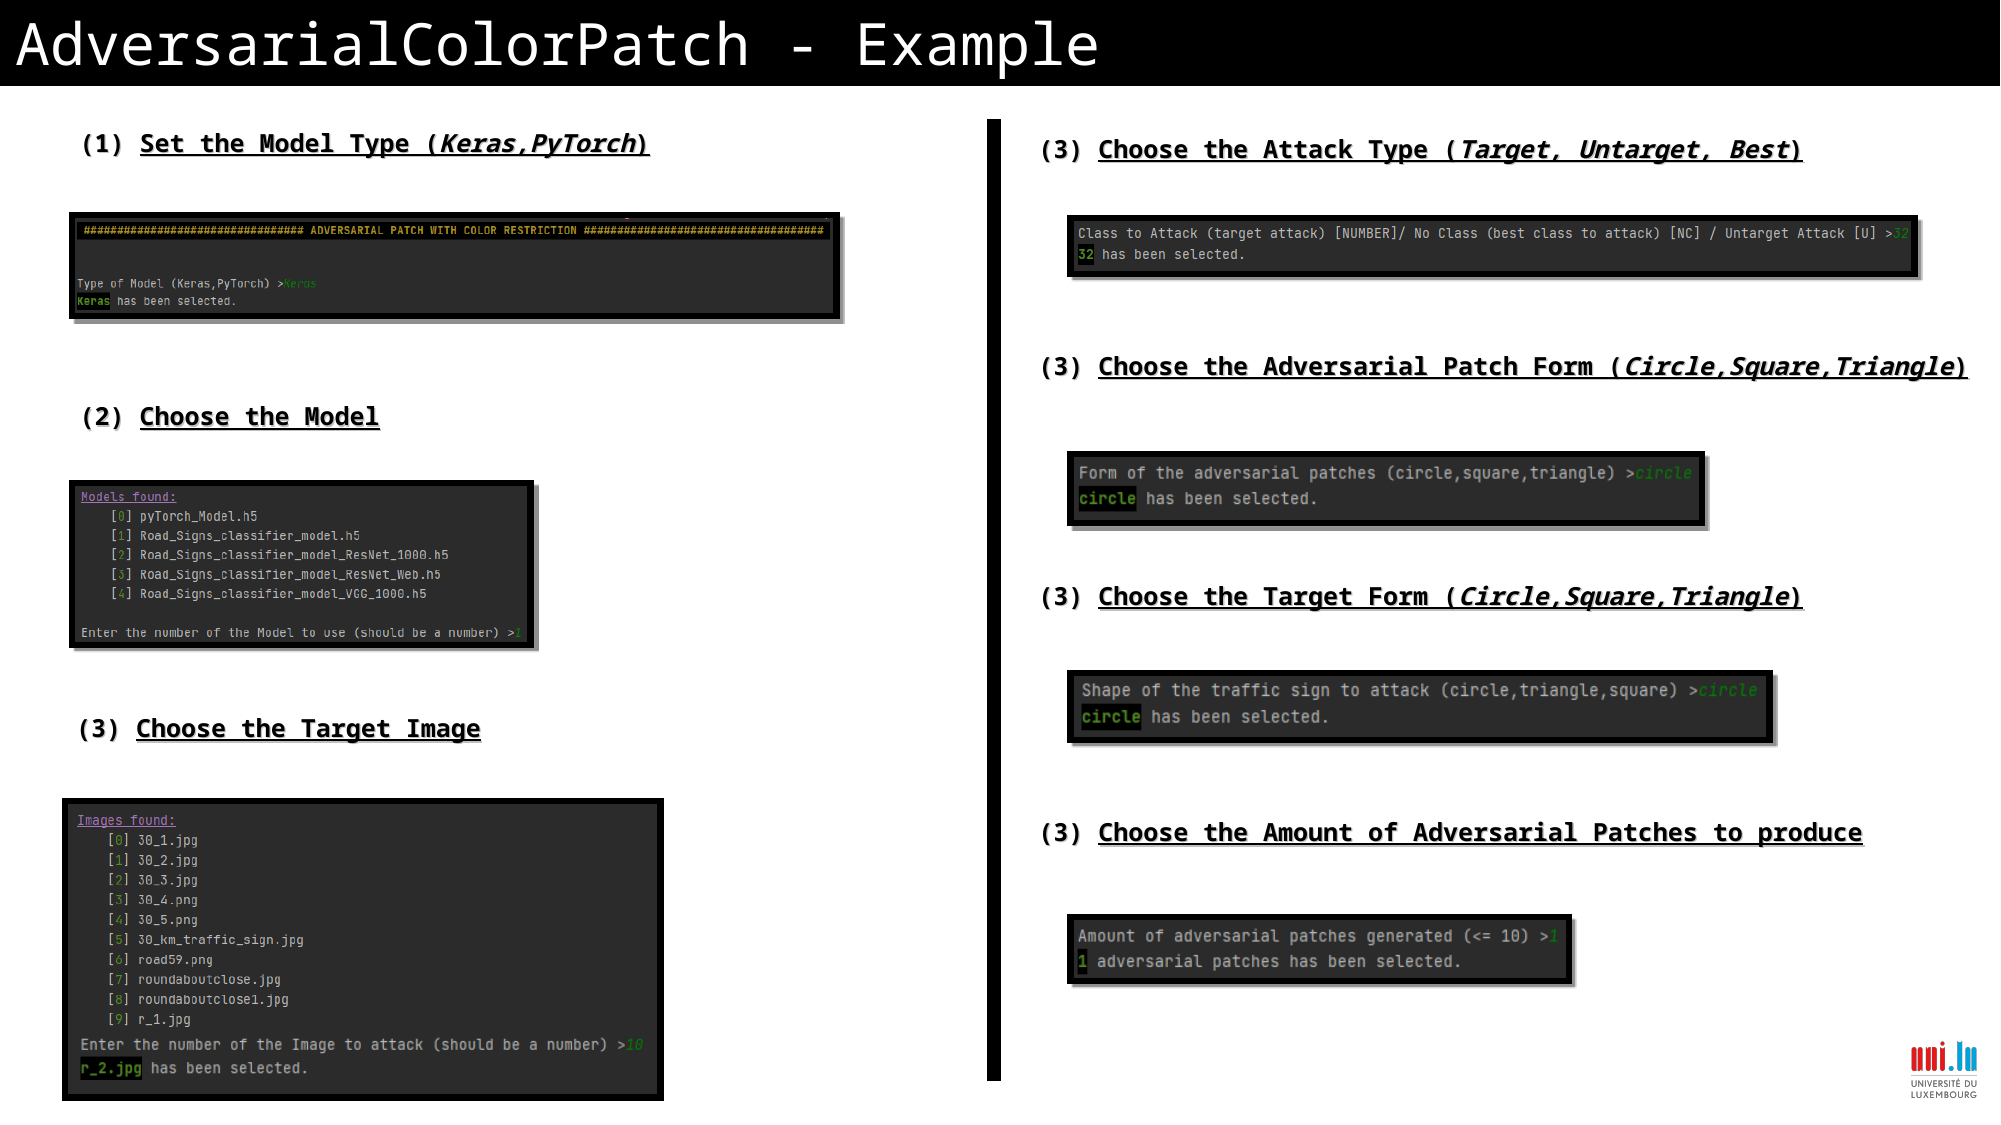

AdversarialColorPatch - Example
 Set the Model Type (Keras,PyTorch)
(3) Choose the Attack Type (Target, Untarget, Best)
(3) Choose the Adversarial Patch Form (Circle,Square,Triangle)
(2) Choose the Model
(3) Choose the Target Form (Circle,Square,Triangle)
(3) Choose the Target Image
(3) Choose the Amount of Adversarial Patches to produce